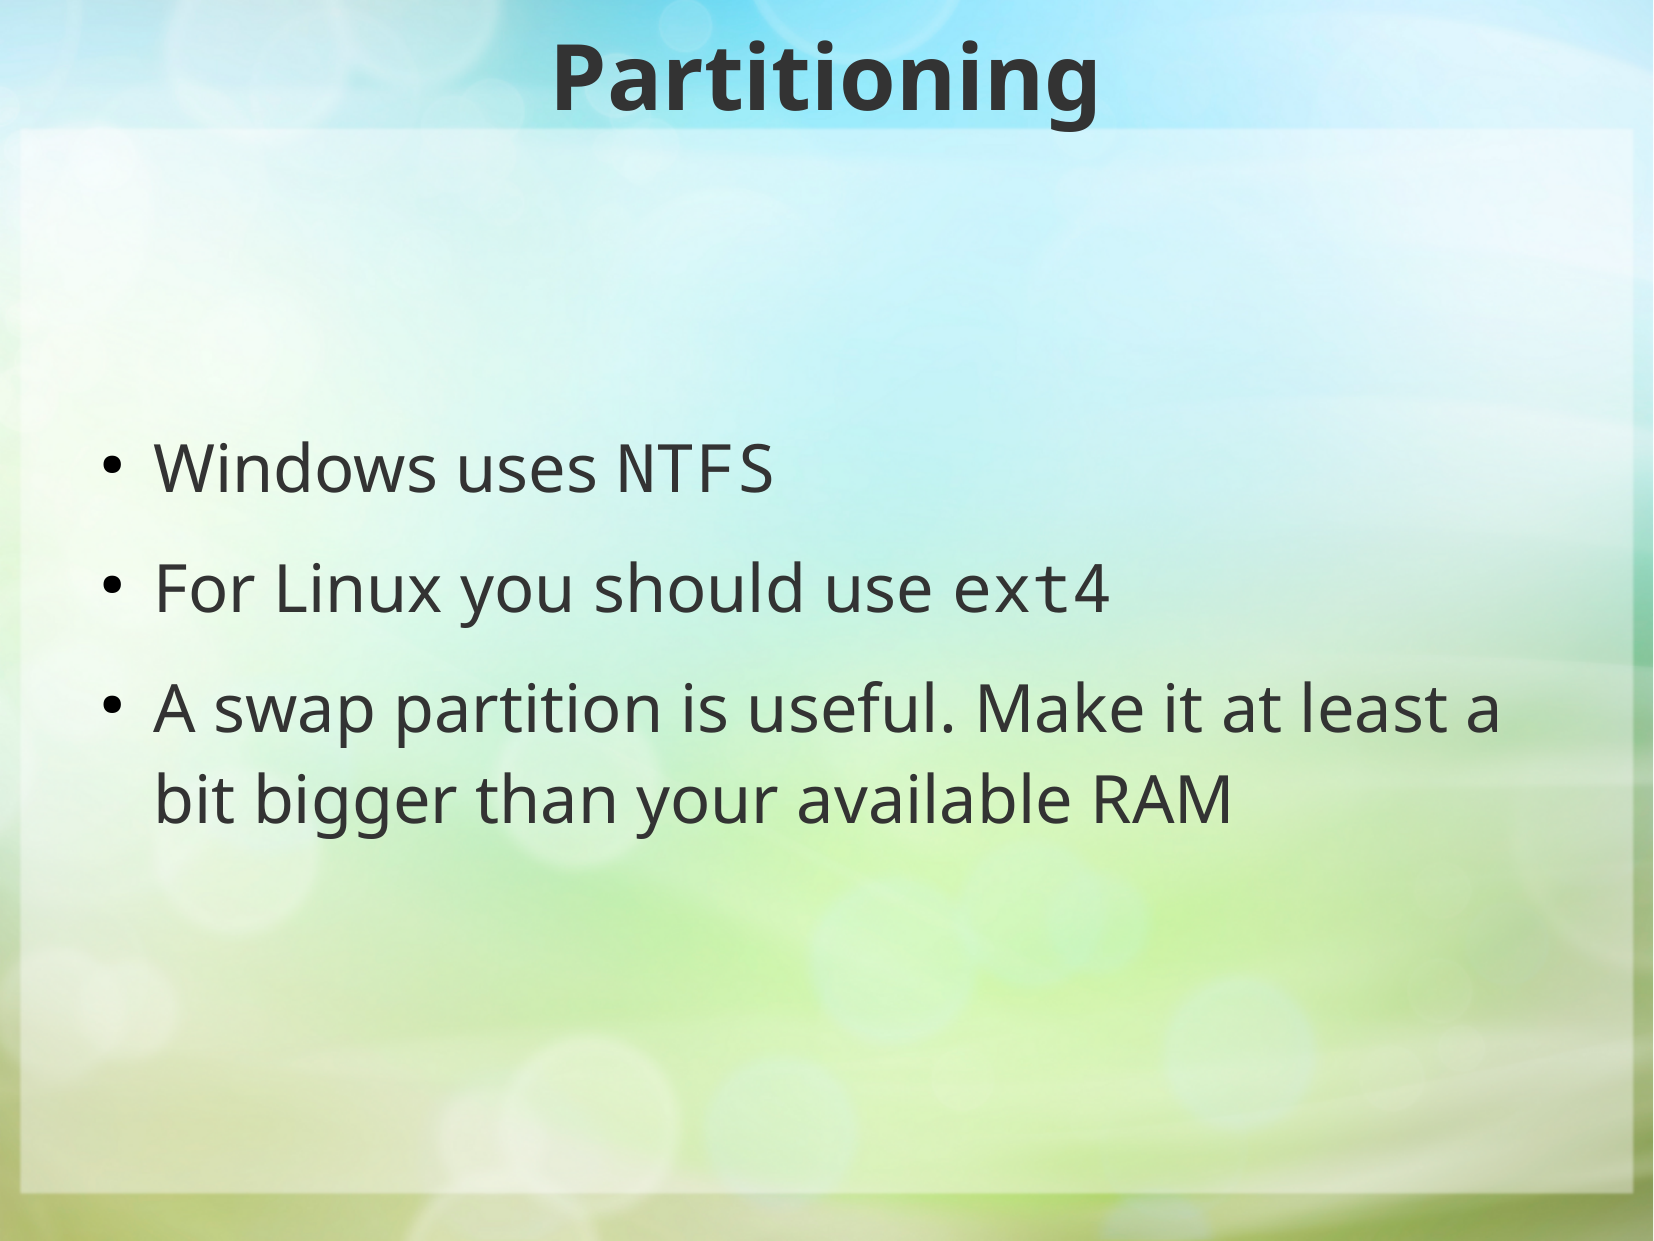

# Partitioning
Windows uses NTFS
For Linux you should use ext4
A swap partition is useful. Make it at least a bit bigger than your available RAM